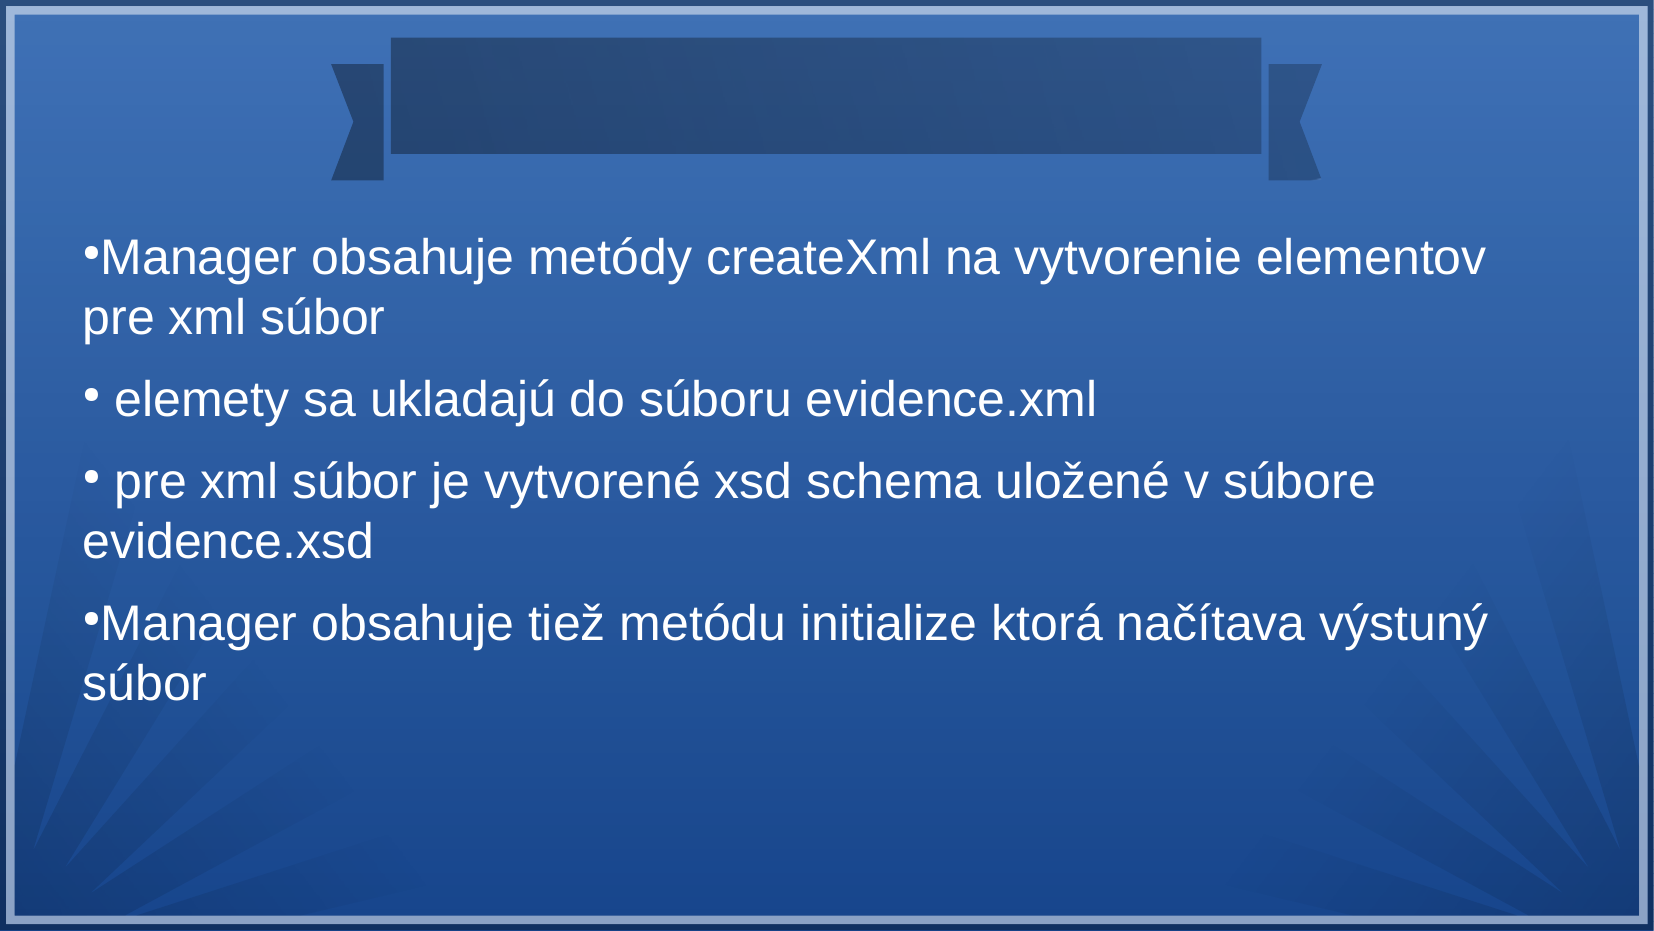

#
Manager obsahuje metódy createXml na vytvorenie elementov pre xml súbor
 elemety sa ukladajú do súboru evidence.xml
 pre xml súbor je vytvorené xsd schema uložené v súbore evidence.xsd
Manager obsahuje tiež metódu initialize ktorá načítava výstuný súbor